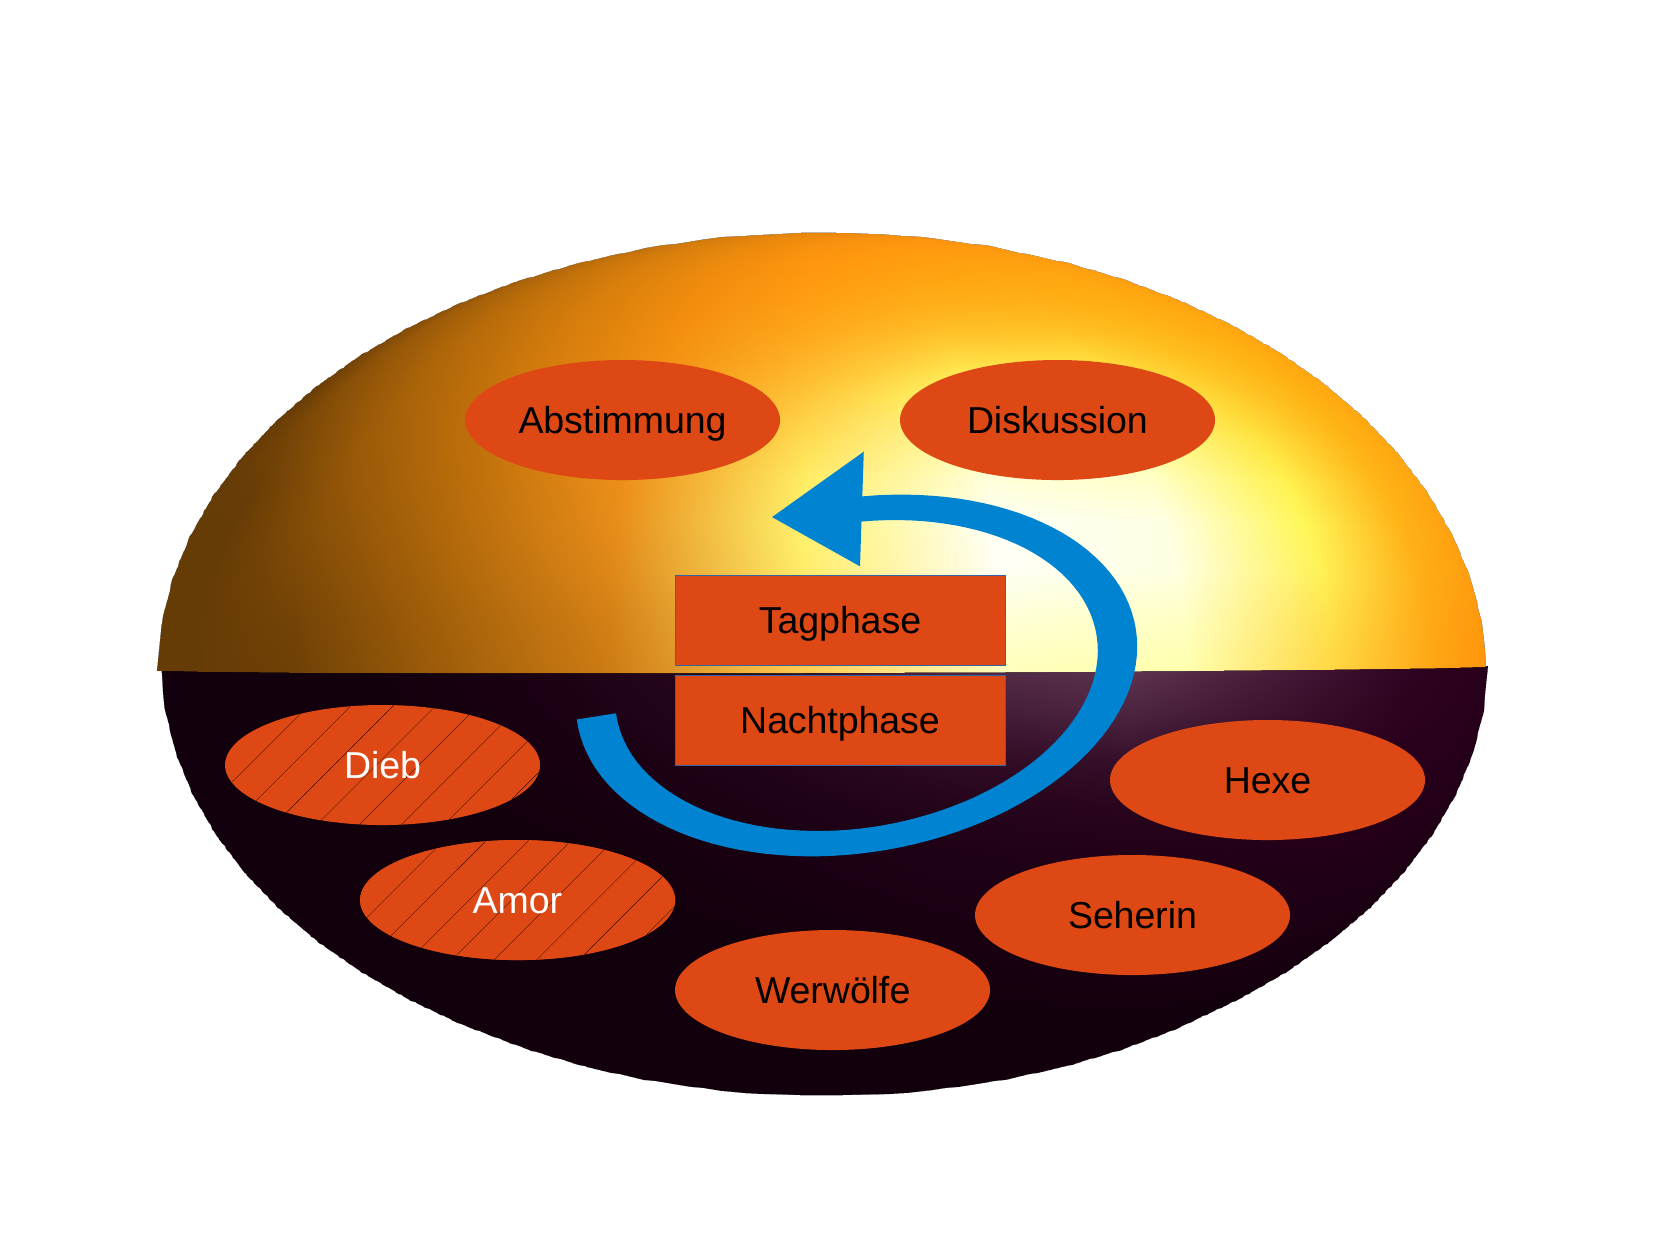

Abstimmung
Diskussion
Tagphase
Nachtphase
Dieb
Hexe
Amor
Amor
Seherin
Werwölfe